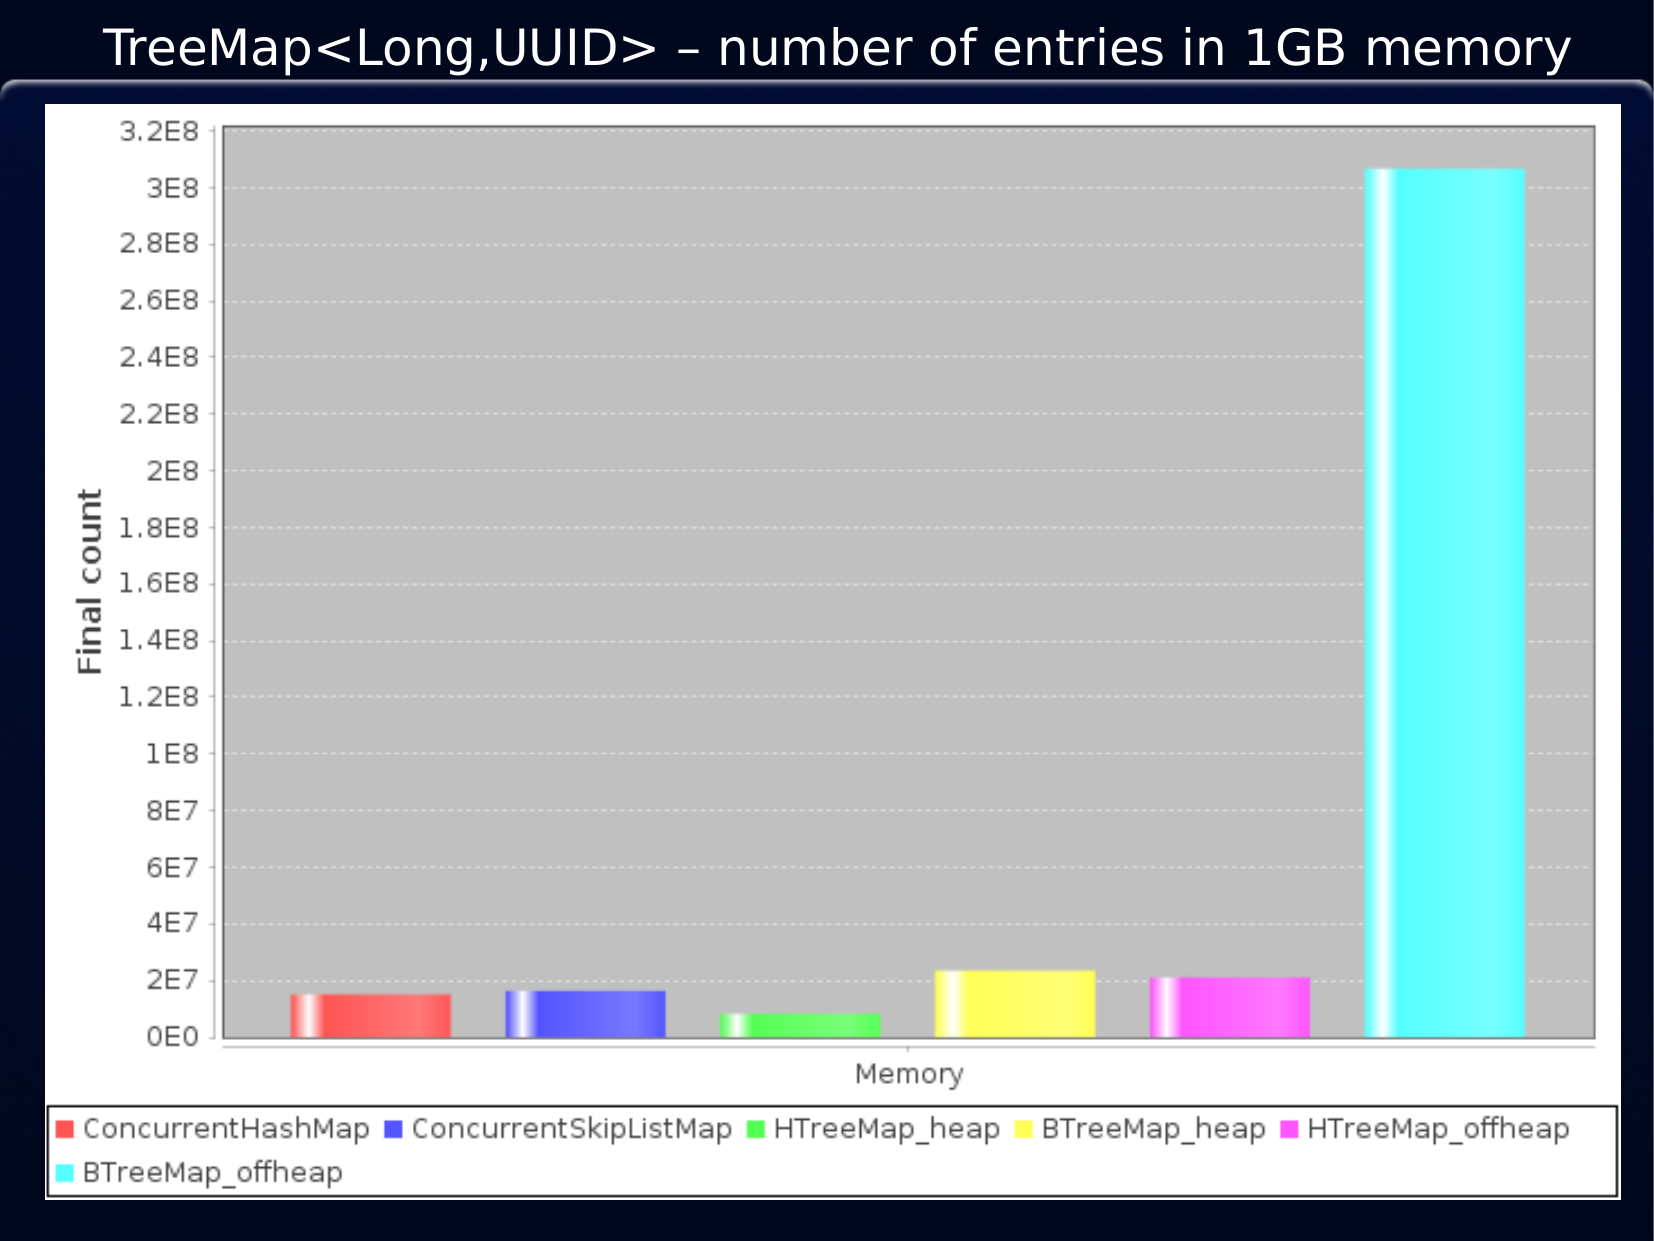

# TreeMap<Long,UUID> – number of entries in 1GB memory
www.mapdb.org